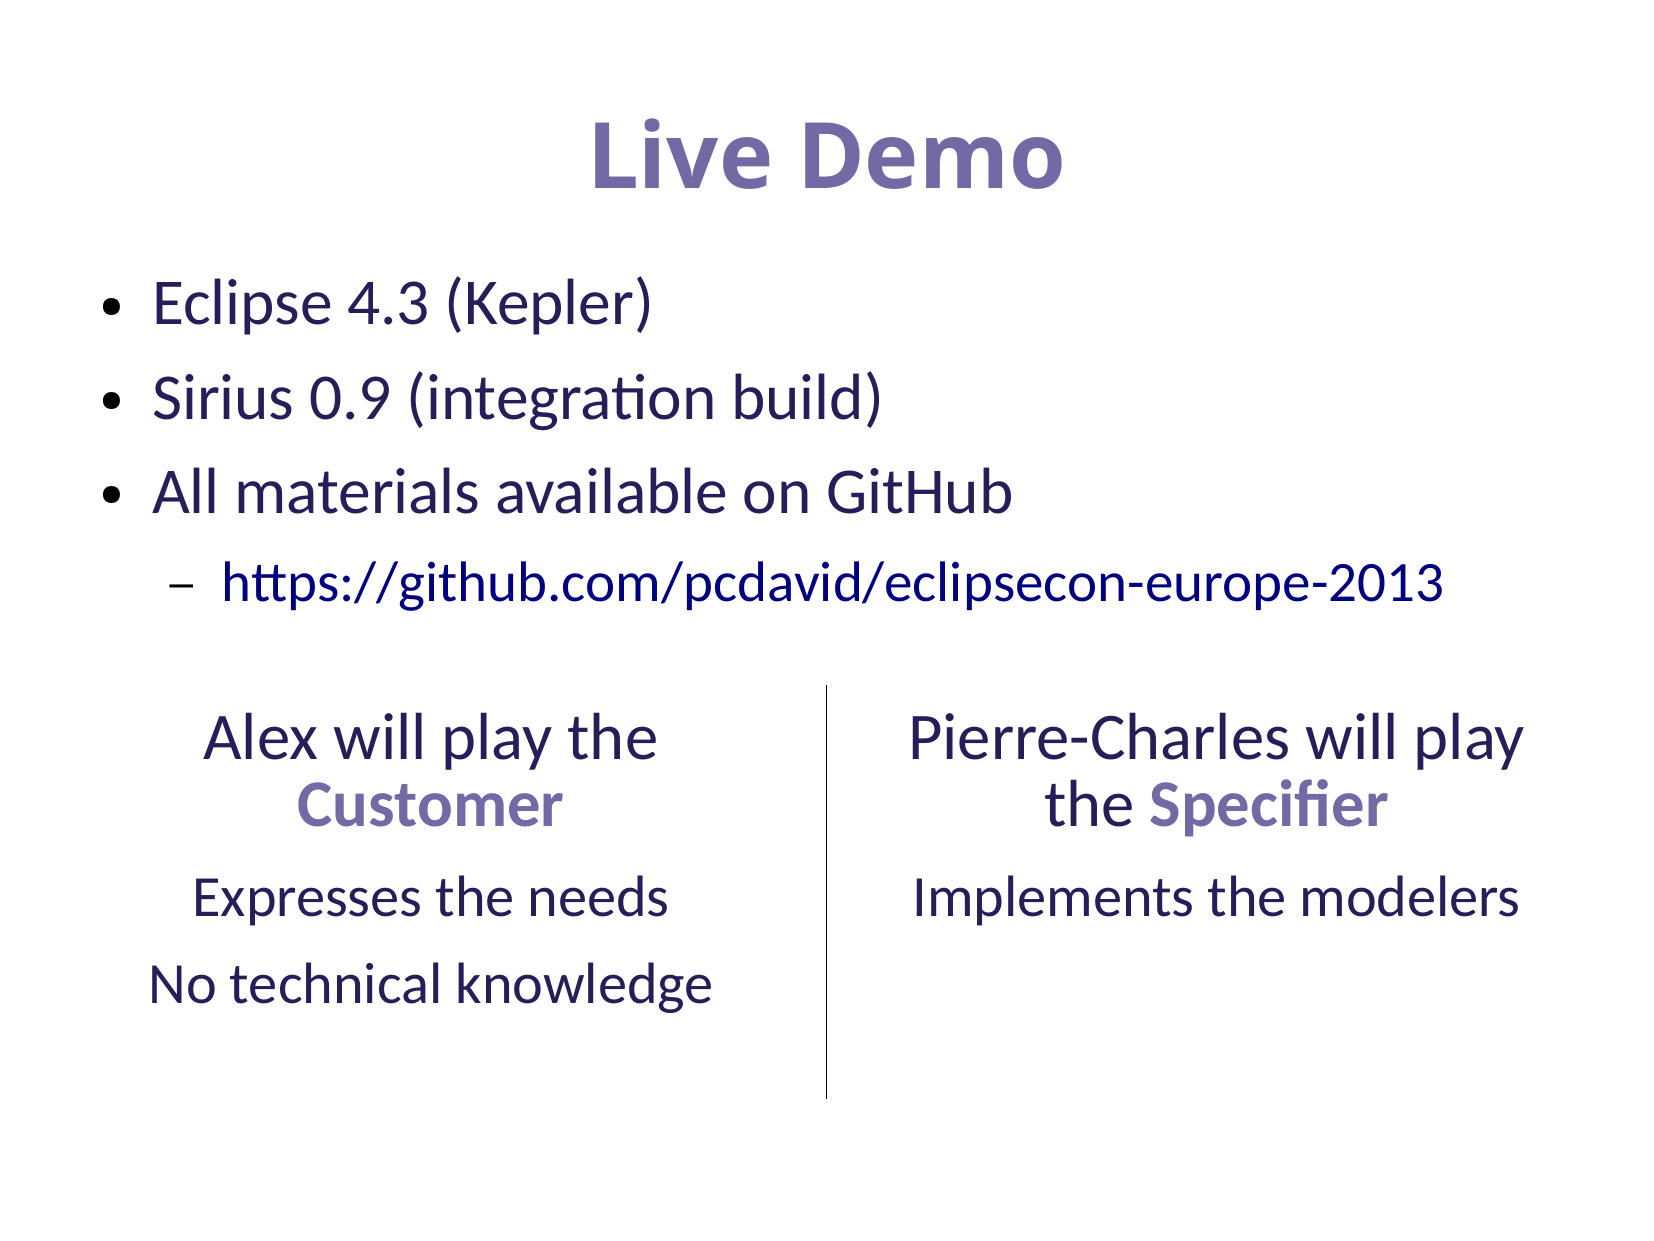

# Live Demo
Eclipse 4.3 (Kepler)
Sirius 0.9 (integration build)
All materials available on GitHub
https://github.com/pcdavid/eclipsecon-europe-2013
Alex will play the Customer
Expresses the needs
No technical knowledge
Pierre-Charles will play the Specifier
Implements the modelers